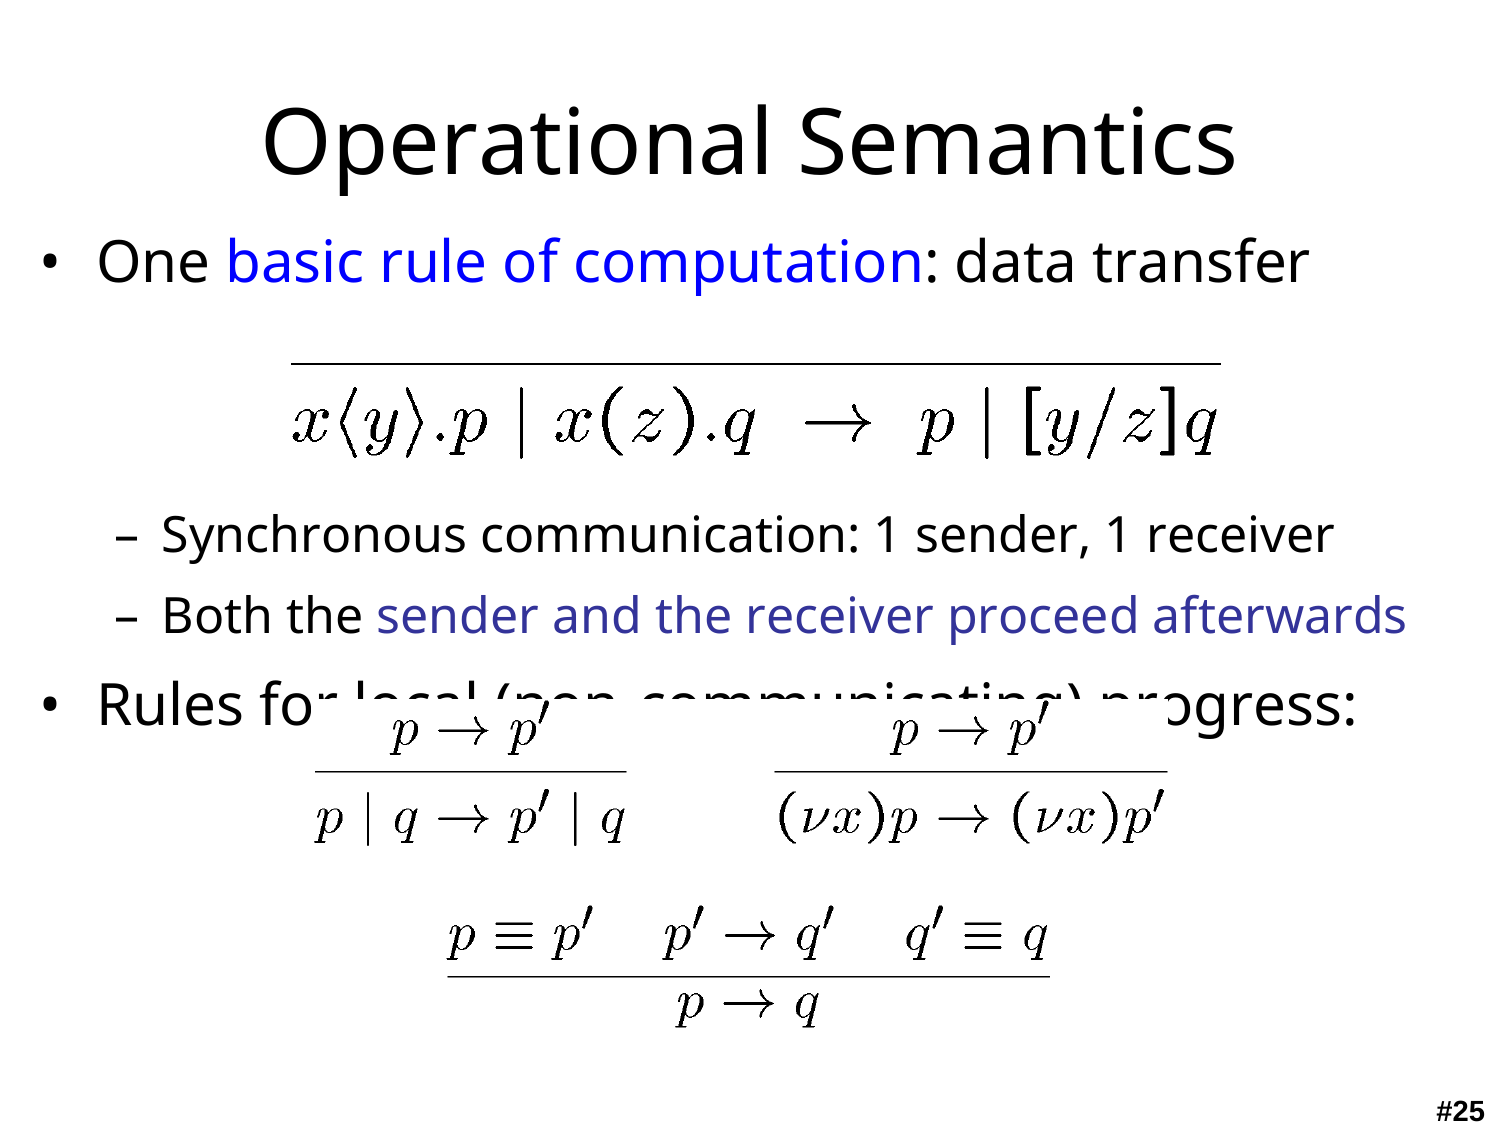

# Operational Semantics
One basic rule of computation: data transfer
Synchronous communication: 1 sender, 1 receiver
Both the sender and the receiver proceed afterwards
Rules for local (non-communicating) progress:
25